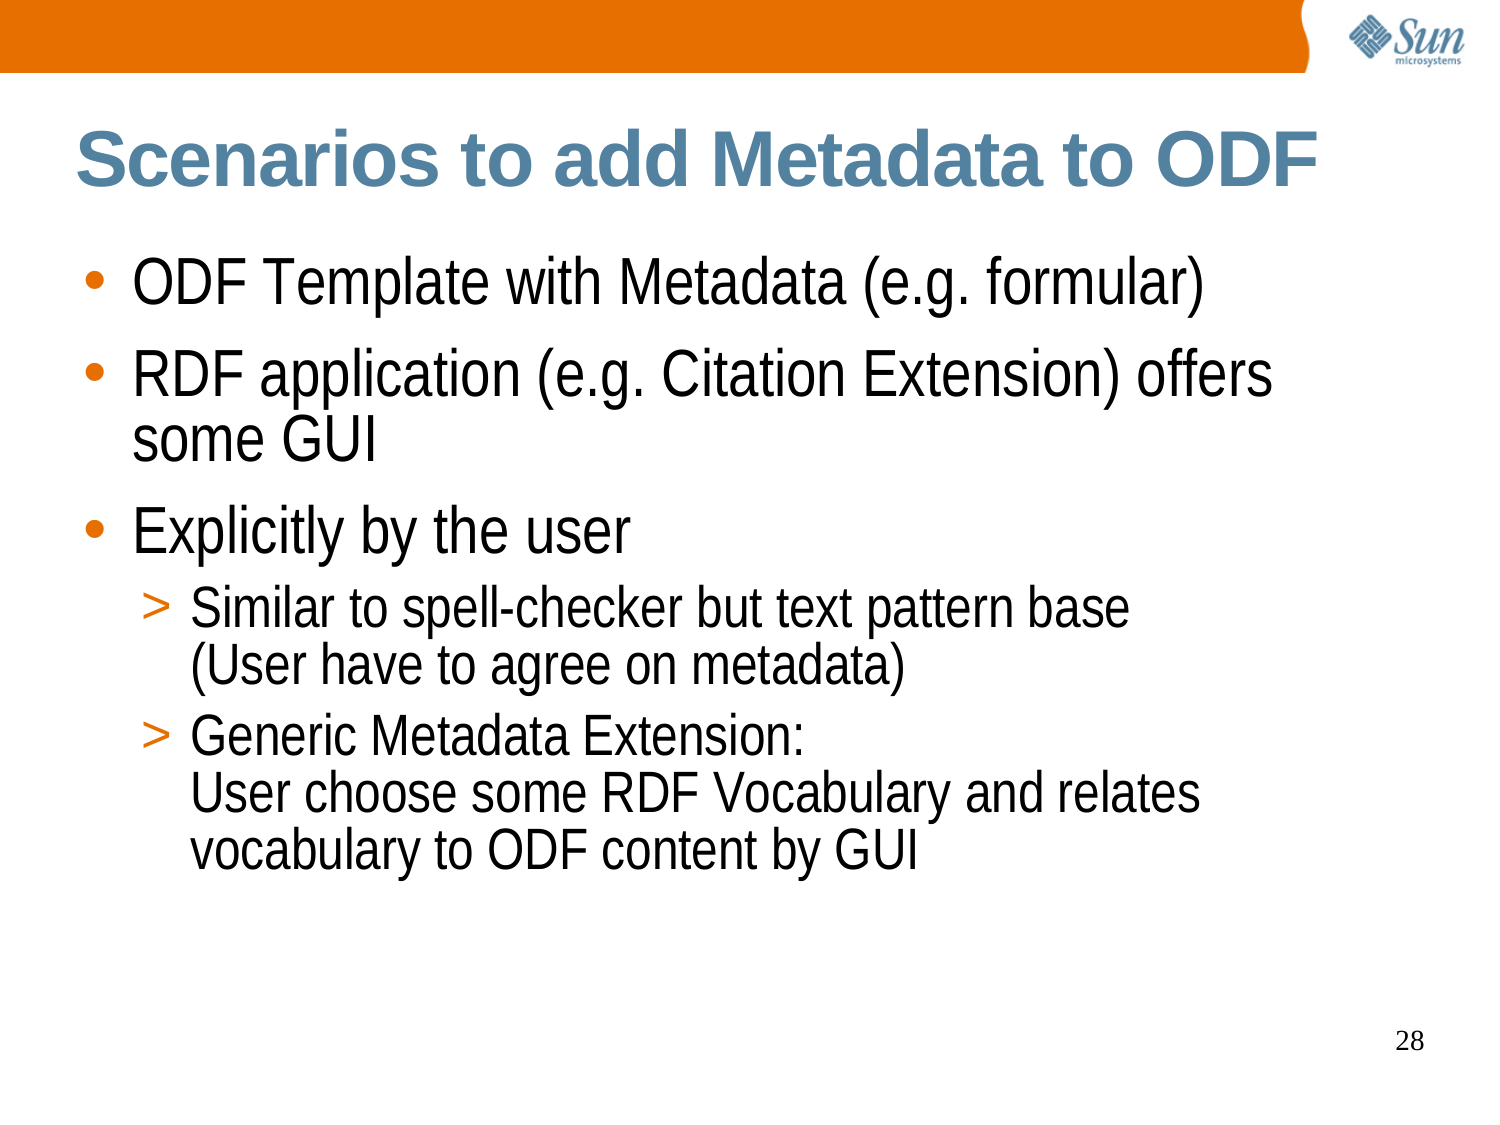

# Scenarios to add Metadata to ODF
ODF Template with Metadata (e.g. formular)
RDF application (e.g. Citation Extension) offers some GUI
Explicitly by the user
Similar to spell-checker but text pattern base
(User have to agree on metadata)
Generic Metadata Extension:
User choose some RDF Vocabulary and relates vocabulary to ODF content by GUI
28